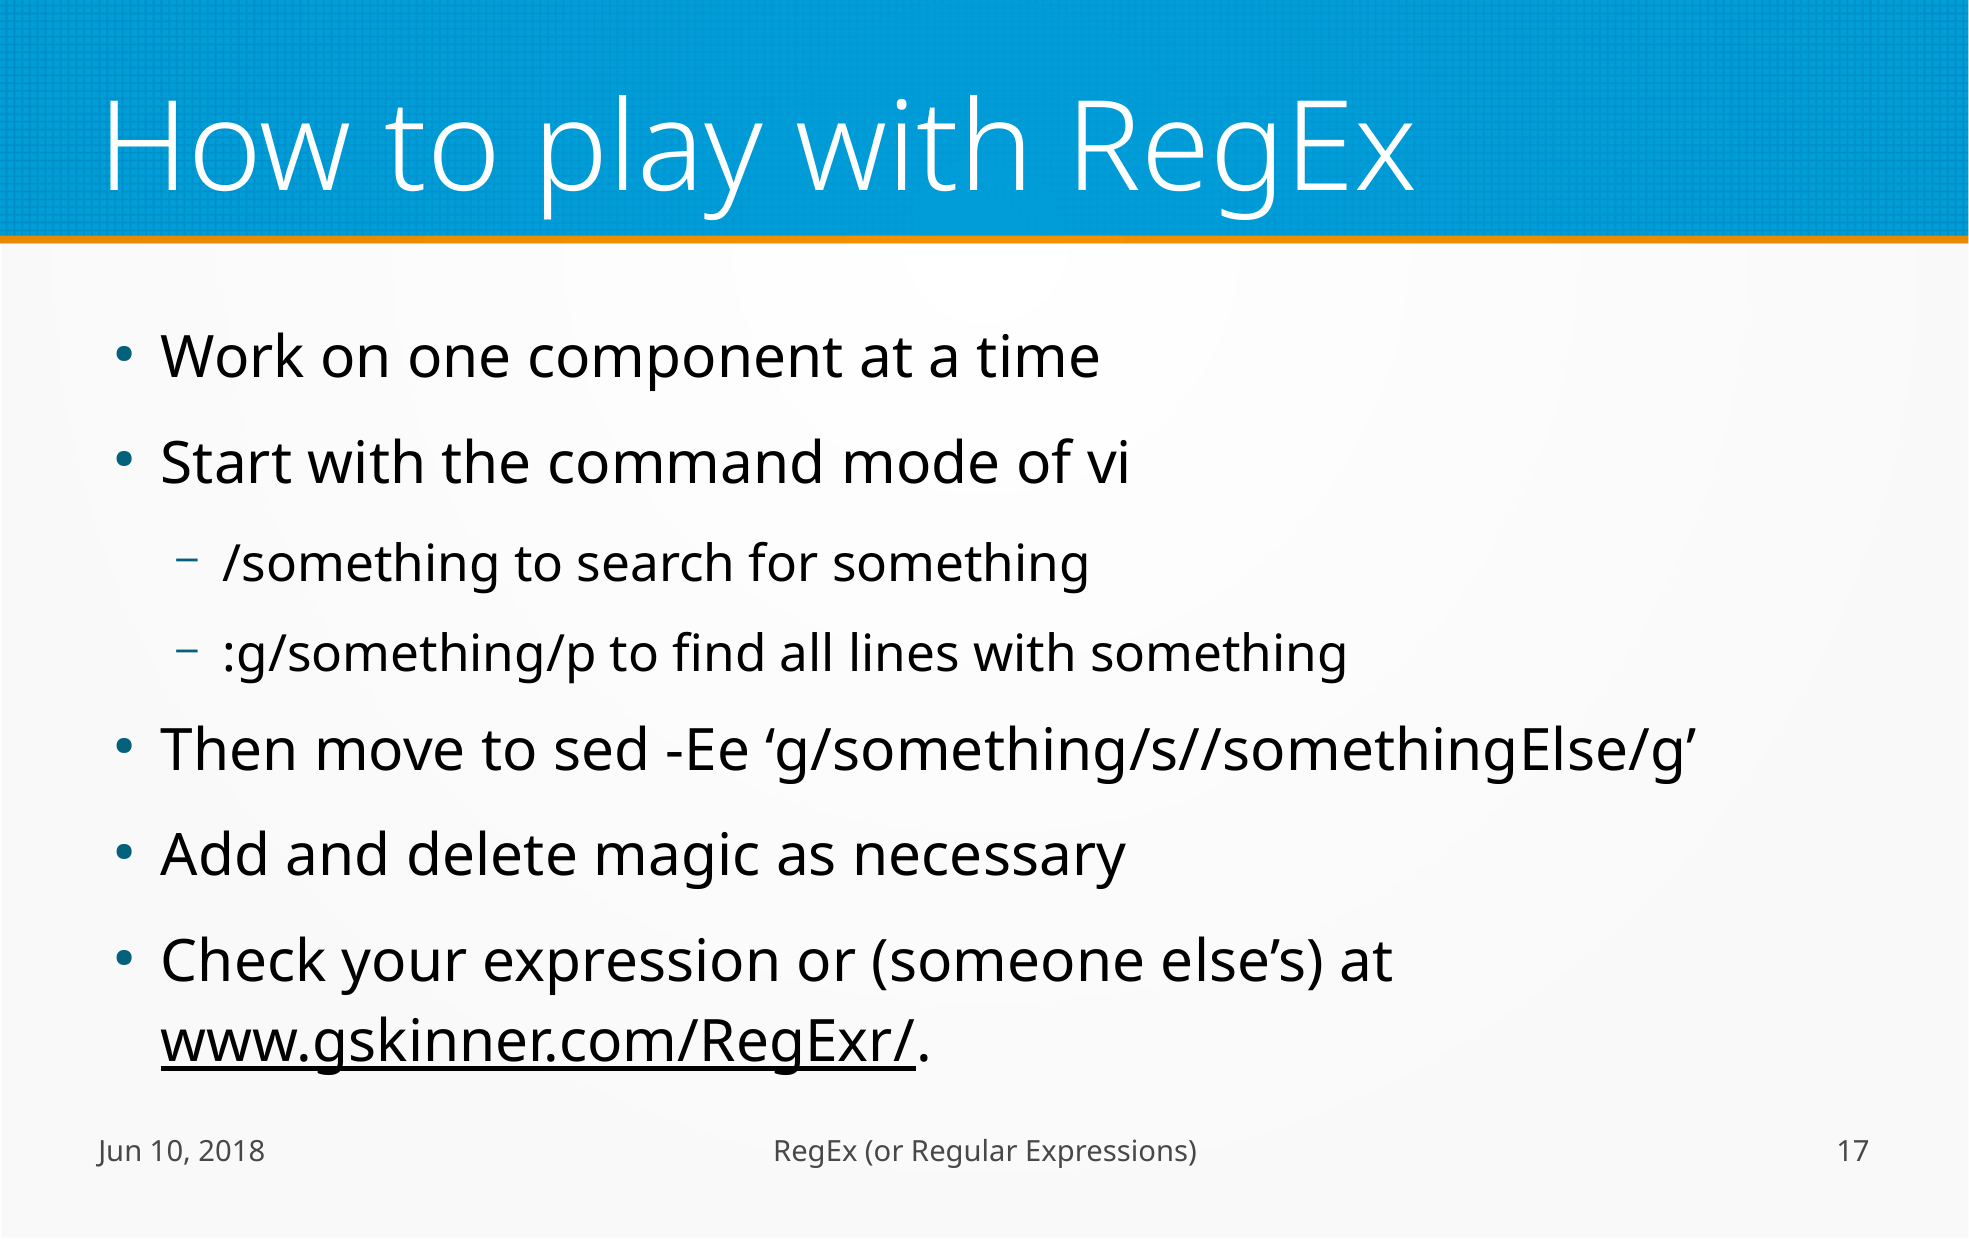

# How to play with RegEx
Work on one component at a time
Start with the command mode of vi
/something to search for something
:g/something/p to find all lines with something
Then move to sed -Ee ‘g/something/s//somethingElse/g’
Add and delete magic as necessary
Check your expression or (someone else’s) at www.gskinner.com/RegExr/.
Jun 10, 2018
RegEx (or Regular Expressions)
17